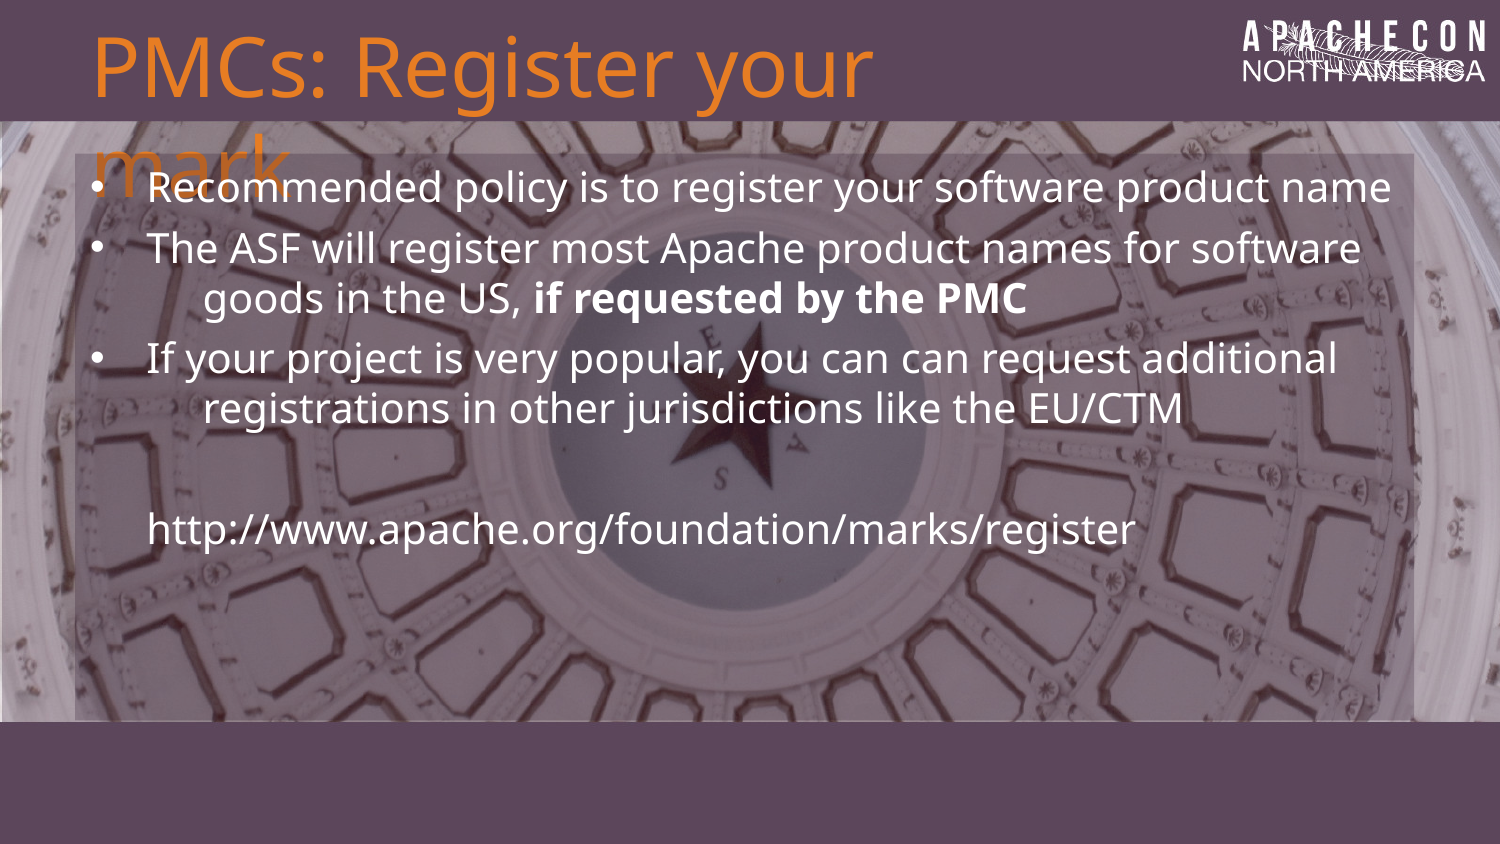

PMCs: Register your mark
Recommended policy is to register your software product name
The ASF will register most Apache product names for software goods in the US, if requested by the PMC
If your project is very popular, you can can request additional registrations in other jurisdictions like the EU/CTM
http://www.apache.org/foundation/marks/register